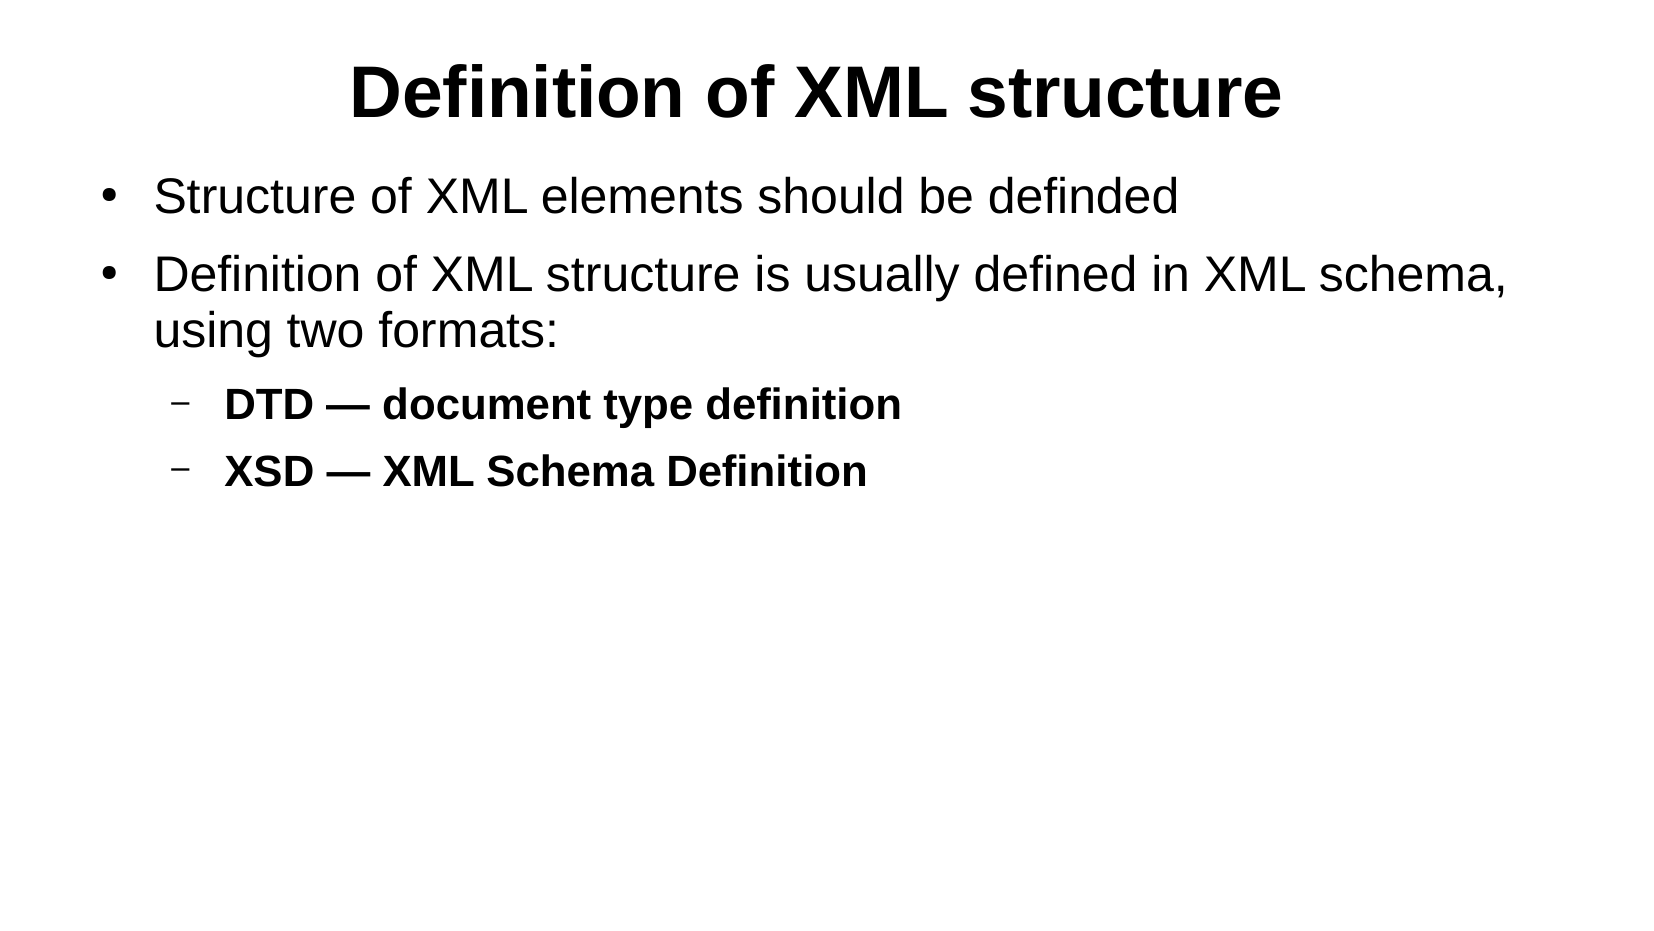

# Definition of XML structure
Structure of XML elements should be definded
Definition of XML structure is usually defined in XML schema, using two formats:
DTD — document type definition
XSD — XML Schema Definition